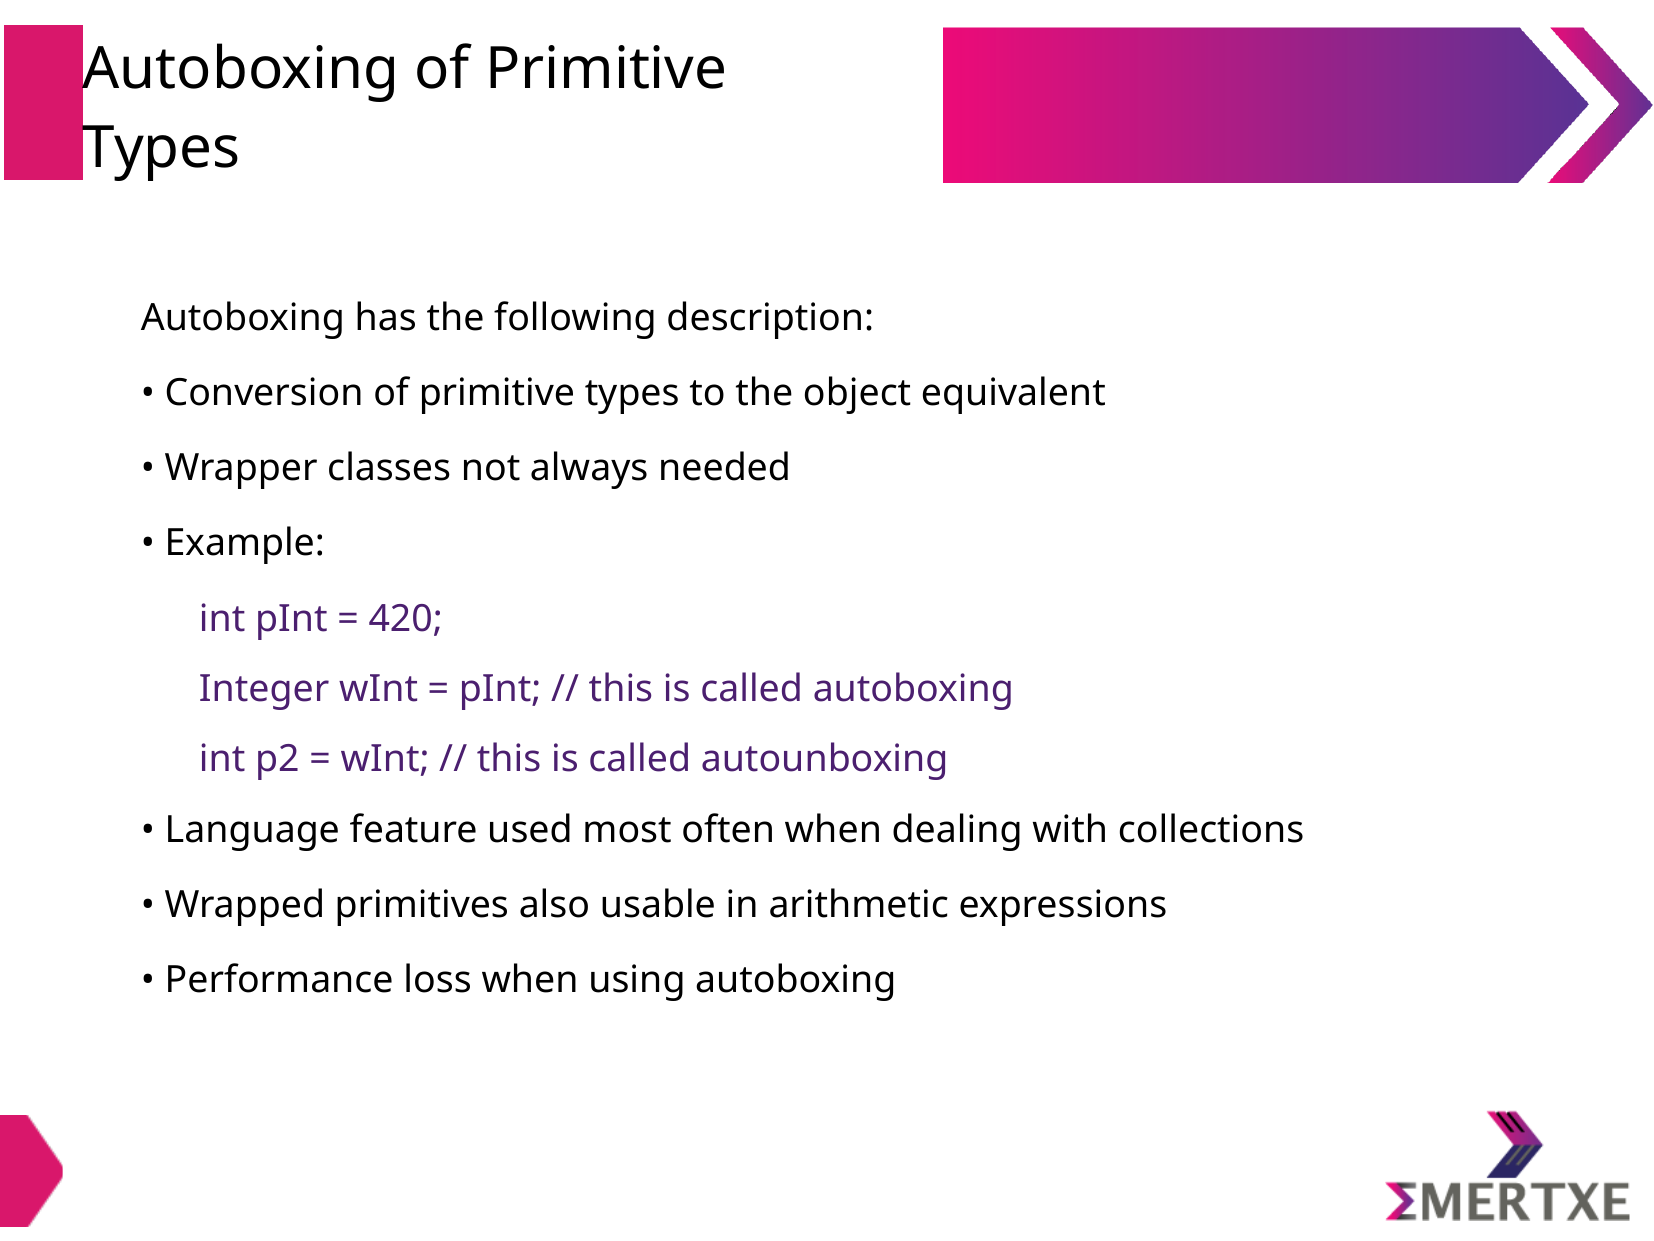

# Autoboxing of Primitive Types
Autoboxing has the following description:
• Conversion of primitive types to the object equivalent
• Wrapper classes not always needed
• Example:
int pInt = 420;
Integer wInt = pInt; // this is called autoboxing
int p2 = wInt; // this is called autounboxing
• Language feature used most often when dealing with collections
• Wrapped primitives also usable in arithmetic expressions
• Performance loss when using autoboxing